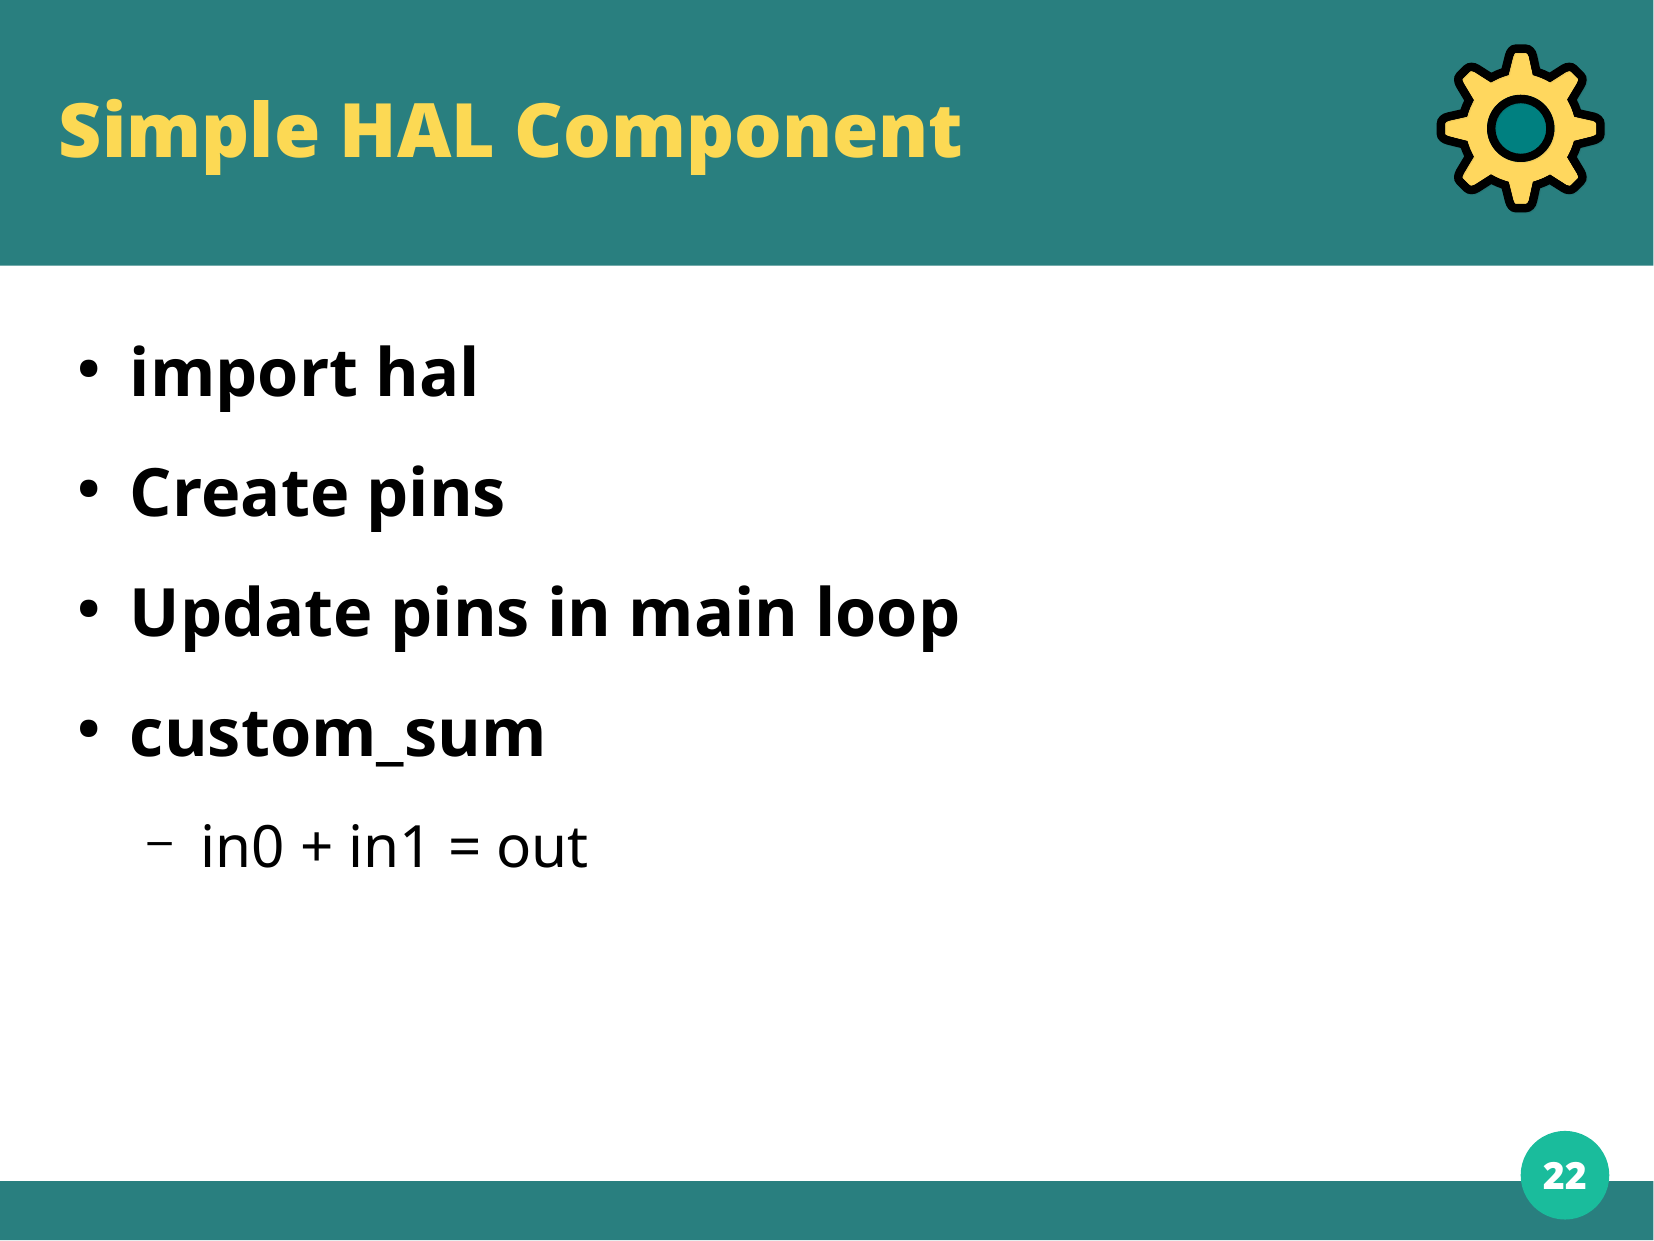

# Simple HAL Component
import hal
Create pins
Update pins in main loop
custom_sum
in0 + in1 = out
22